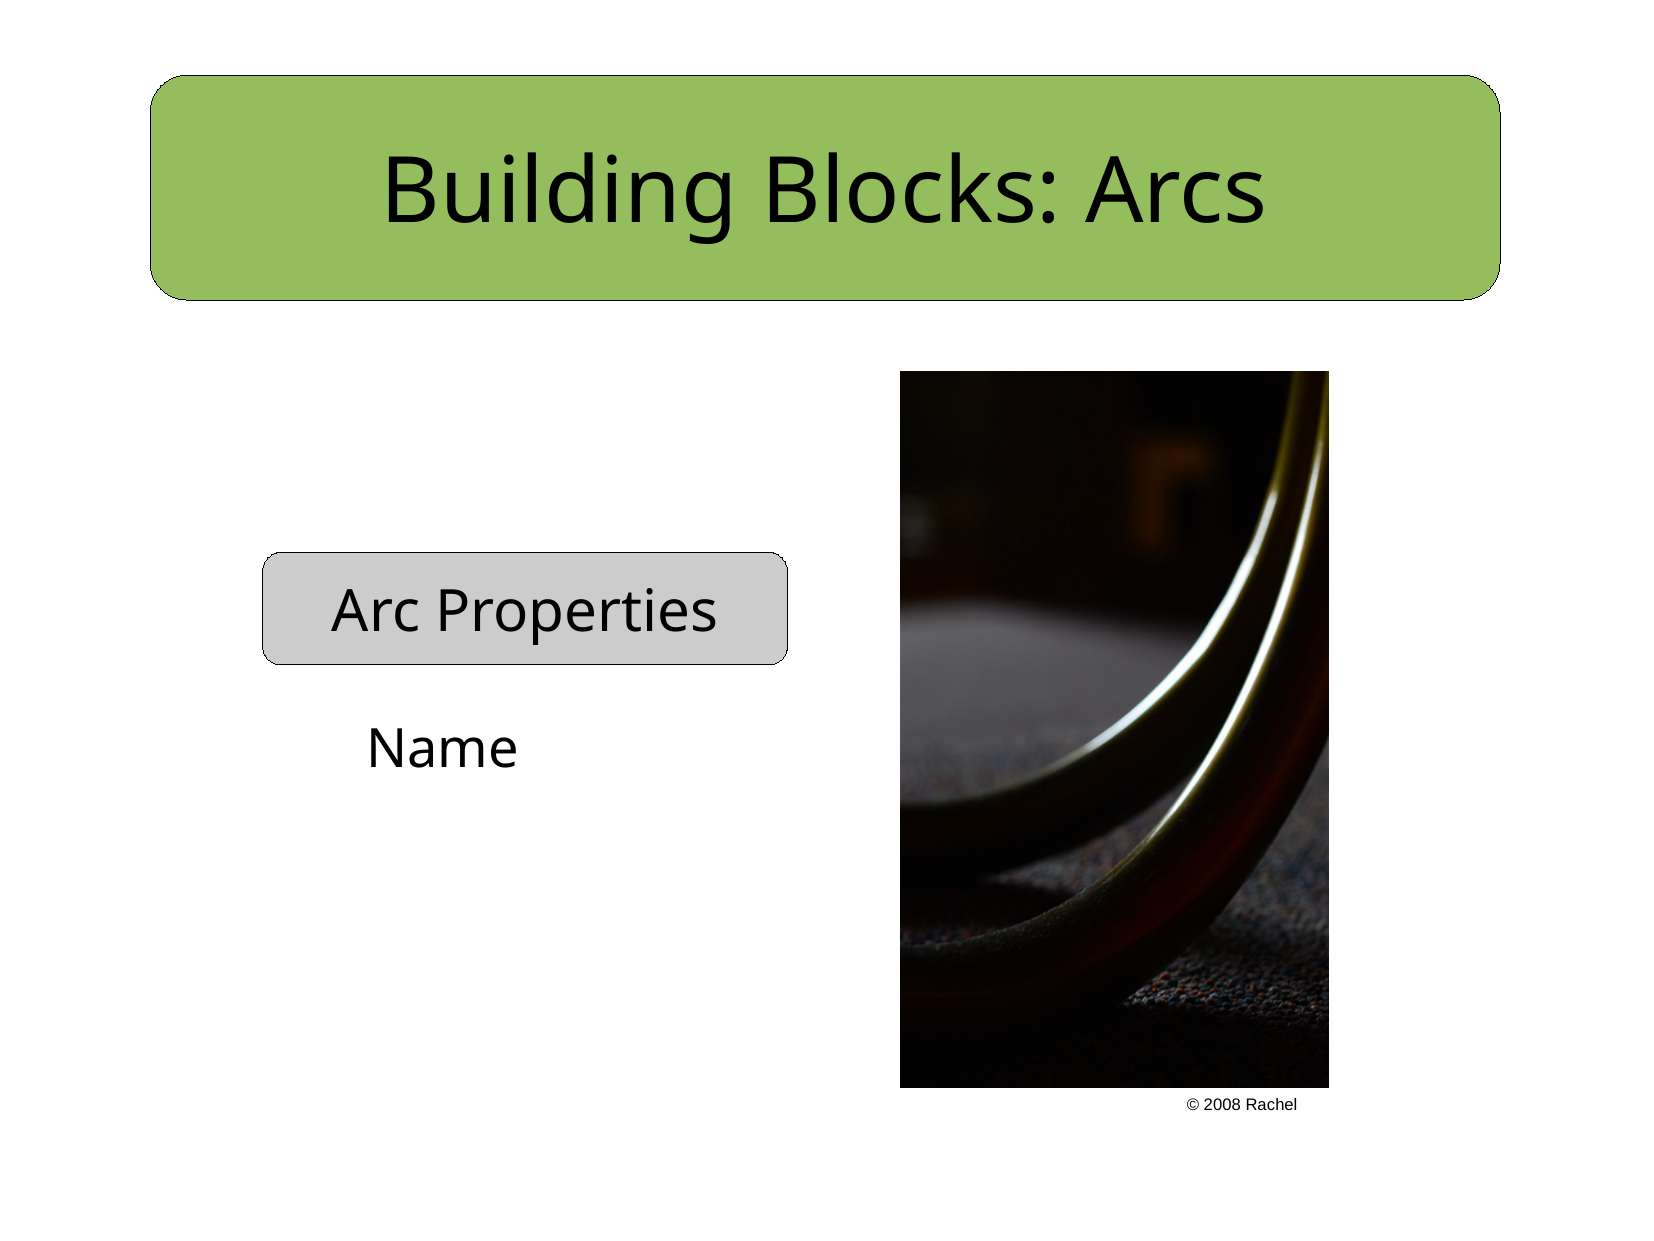

Building Blocks: Arcs
Arc Properties
 Name
© 2008 Rachel